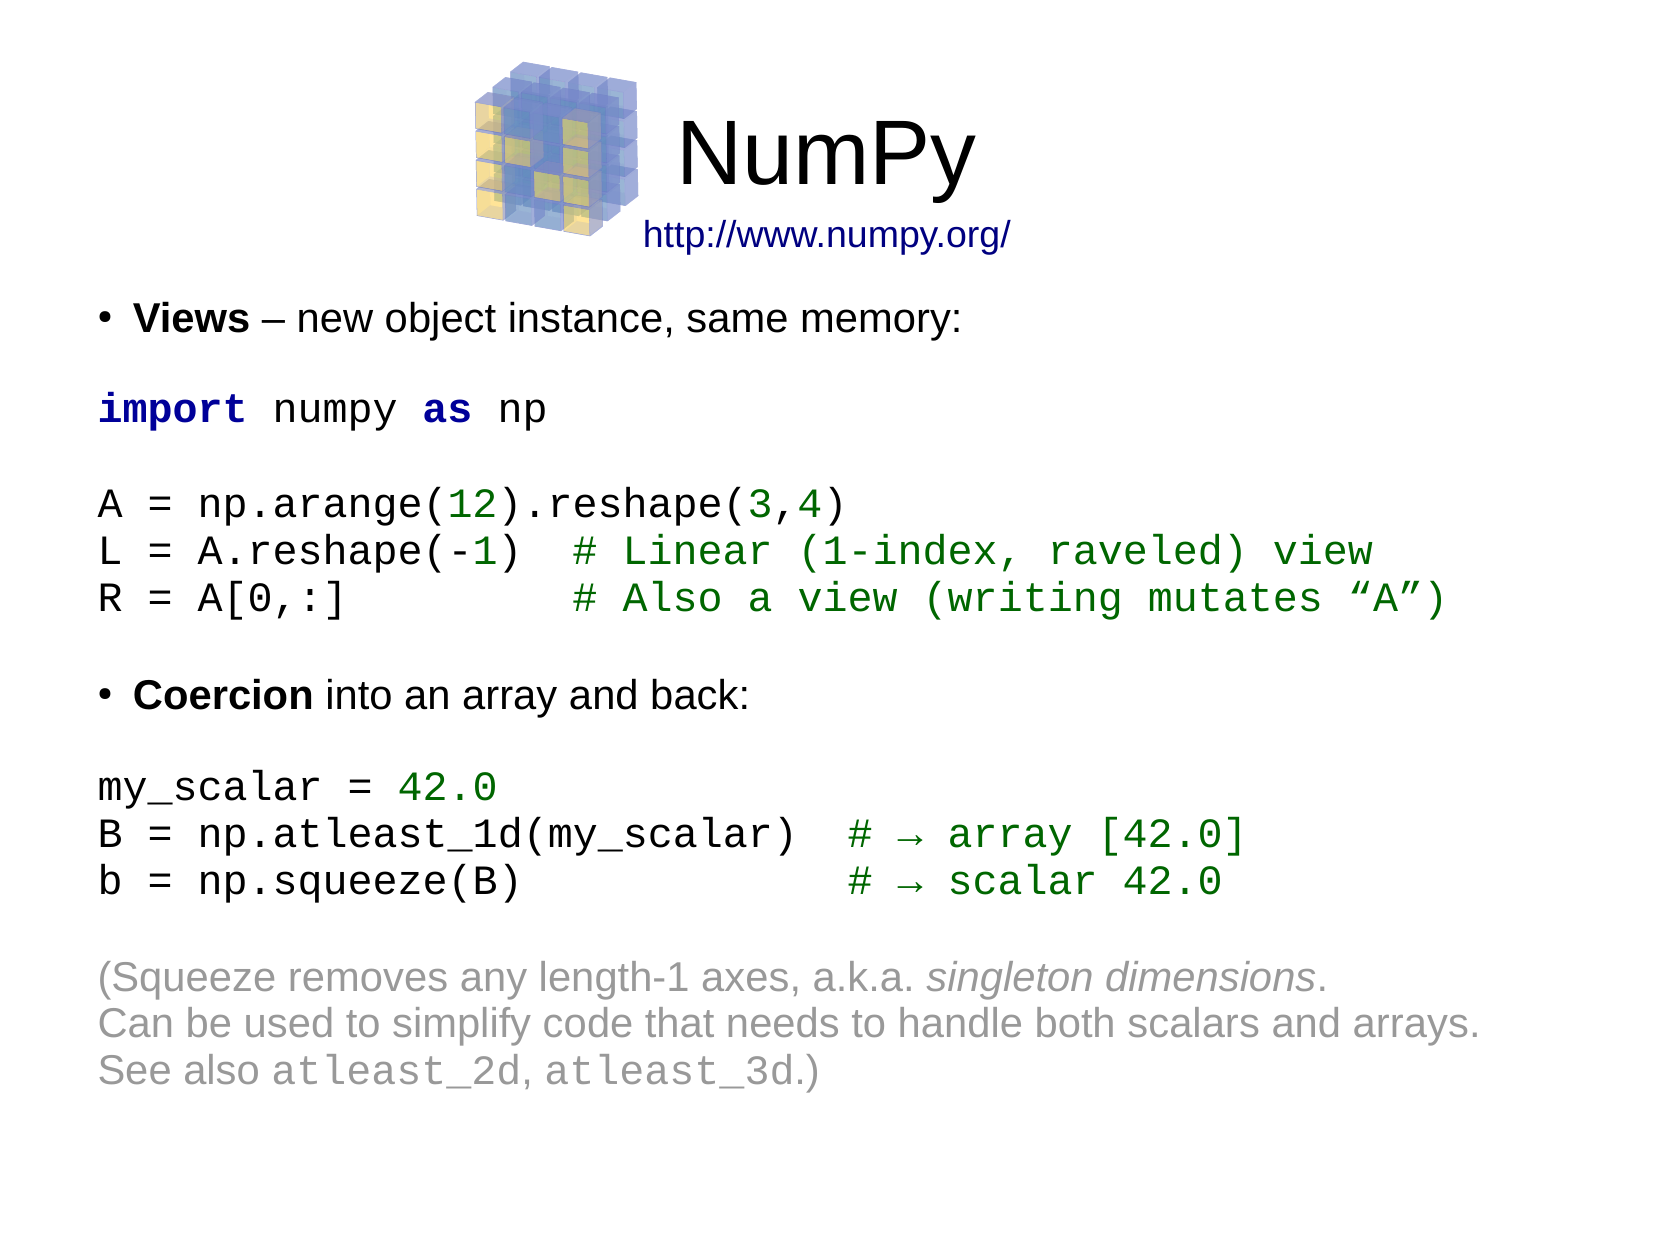

# NumPy
http://www.numpy.org/
Views – new object instance, same memory:
import numpy as np
A = np.arange(12).reshape(3,4)
L = A.reshape(-1) # Linear (1-index, raveled) view
R = A[0,:] # Also a view (writing mutates “A”)
Coercion into an array and back:
my_scalar = 42.0
B = np.atleast_1d(my_scalar) # → array [42.0]
b = np.squeeze(B) # → scalar 42.0
(Squeeze removes any length-1 axes, a.k.a. singleton dimensions.
Can be used to simplify code that needs to handle both scalars and arrays.
See also atleast_2d, atleast_3d.)